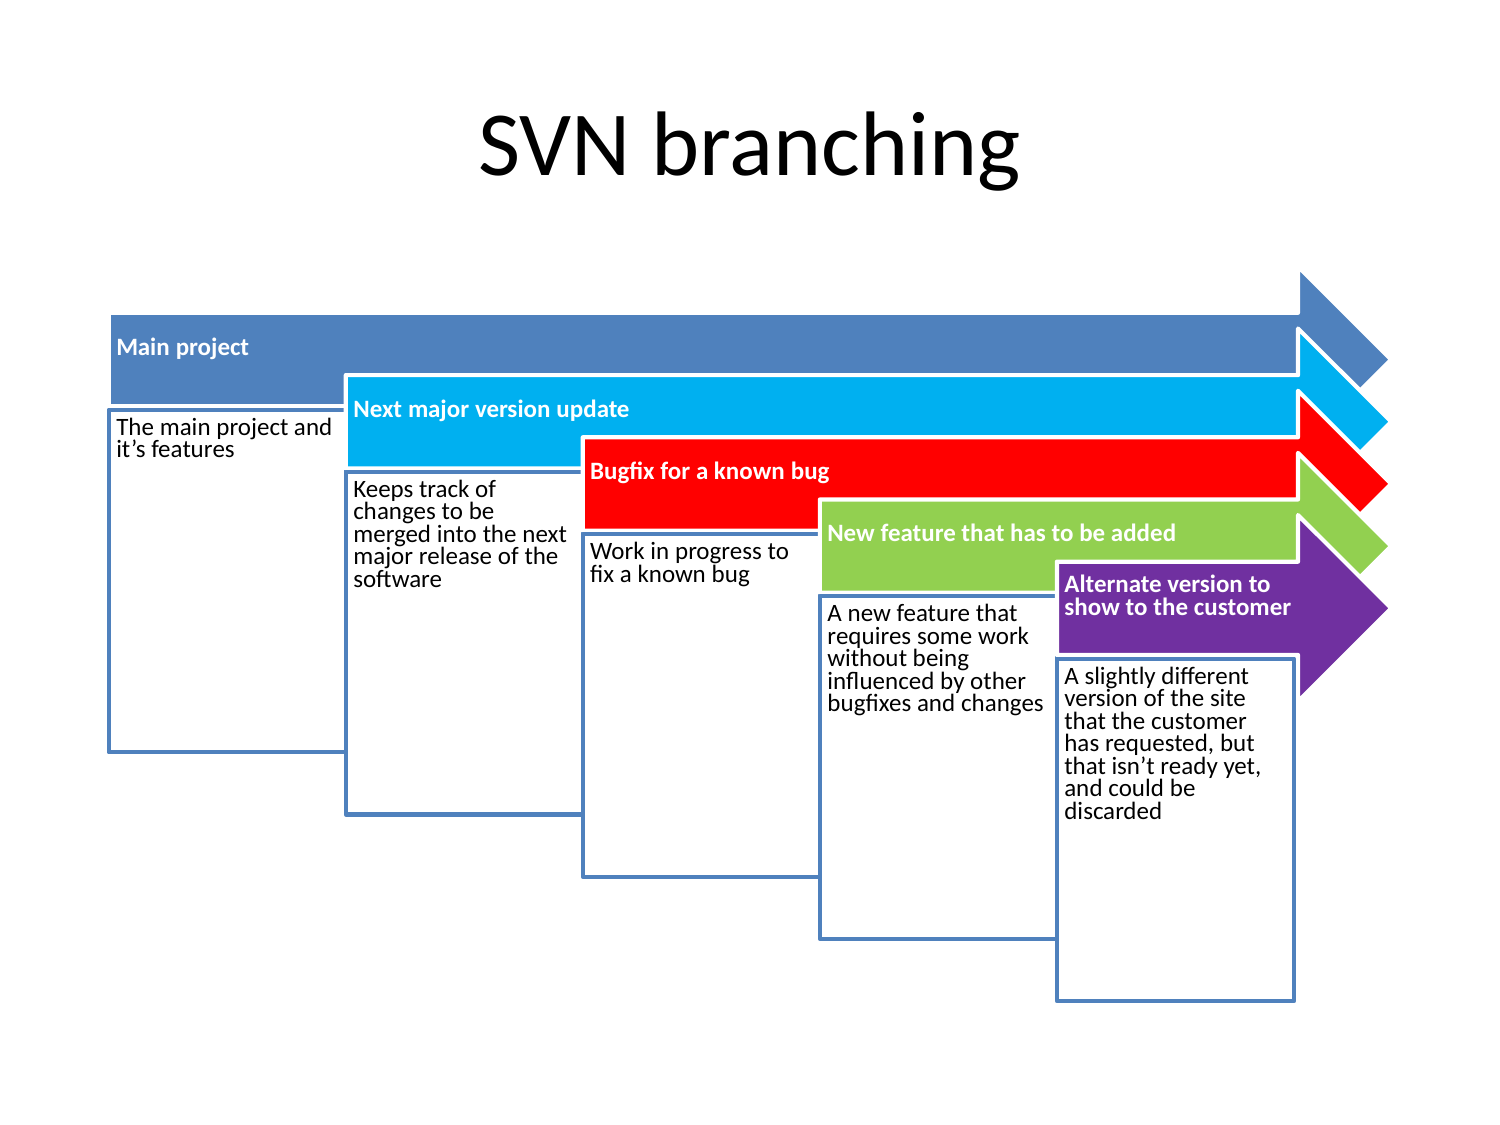

# SVN branching
Main project
Next major version update
Bugfix for a known bug
The main project and it’s features
New feature that has to be added
Keeps track of changes to be merged into the next major release of the software
Alternate version to show to the customer
Work in progress to fix a known bug
A new feature that requires some work without being influenced by other bugfixes and changes
A slightly different version of the site that the customer has requested, but that isn’t ready yet, and could be discarded